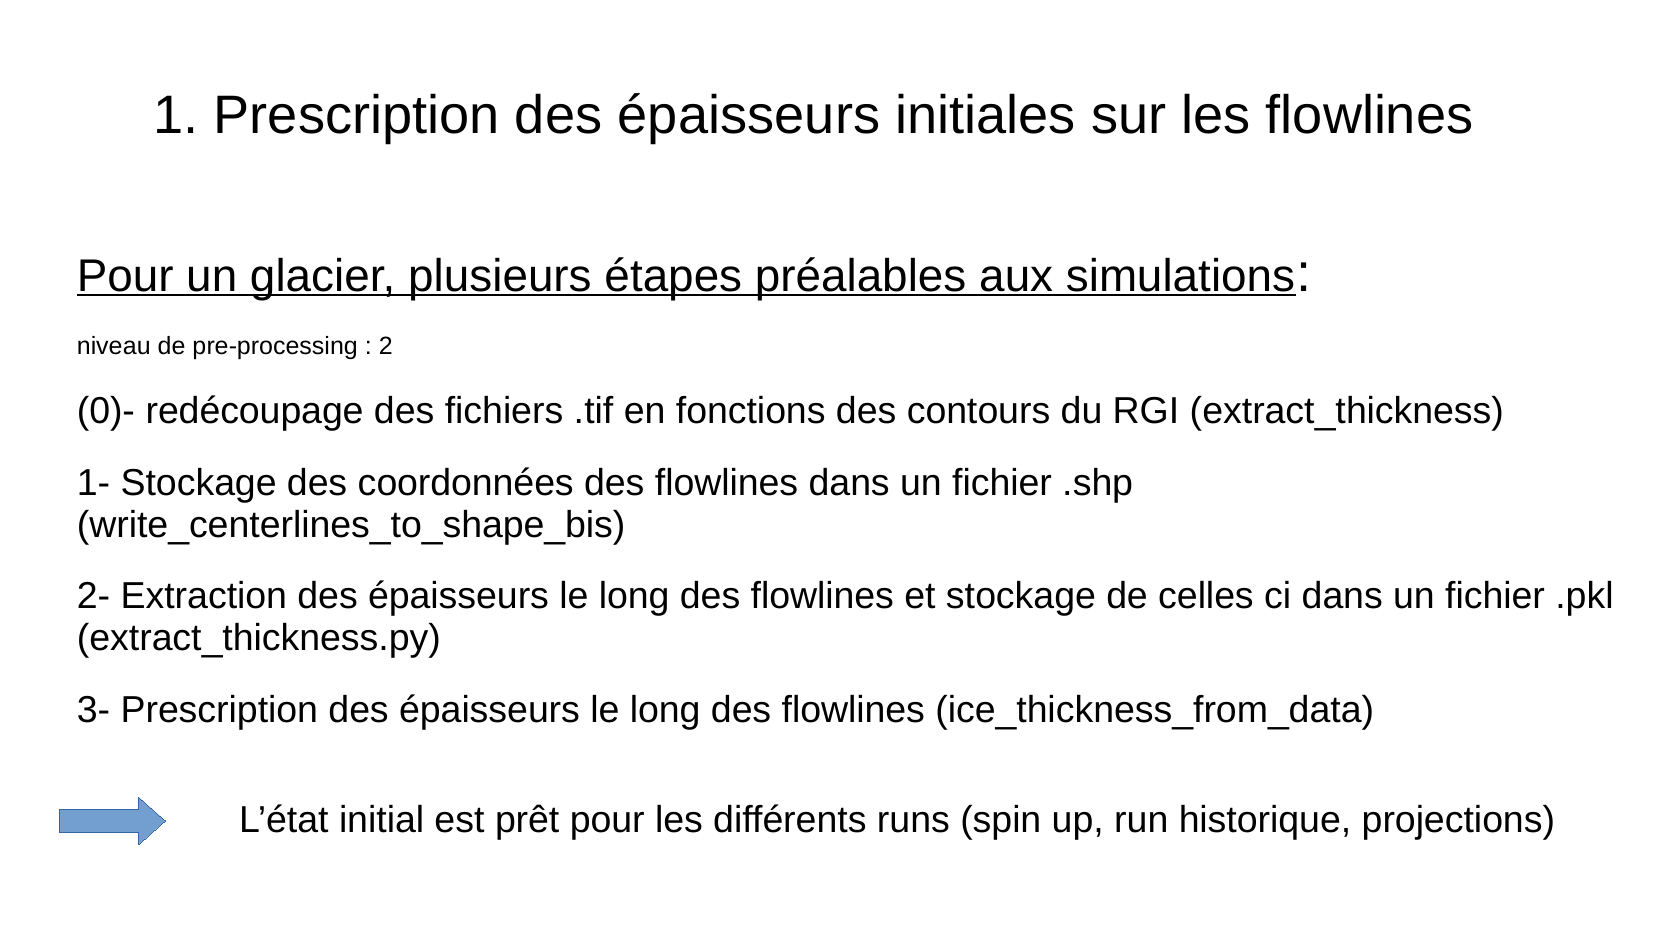

# 1. Prescription des épaisseurs initiales sur les flowlines
Pour un glacier, plusieurs étapes préalables aux simulations:
niveau de pre-processing : 2
(0)- redécoupage des fichiers .tif en fonctions des contours du RGI (extract_thickness)
1- Stockage des coordonnées des flowlines dans un fichier .shp (write_centerlines_to_shape_bis)
2- Extraction des épaisseurs le long des flowlines et stockage de celles ci dans un fichier .pkl (extract_thickness.py)
3- Prescription des épaisseurs le long des flowlines (ice_thickness_from_data)
L’état initial est prêt pour les différents runs (spin up, run historique, projections)